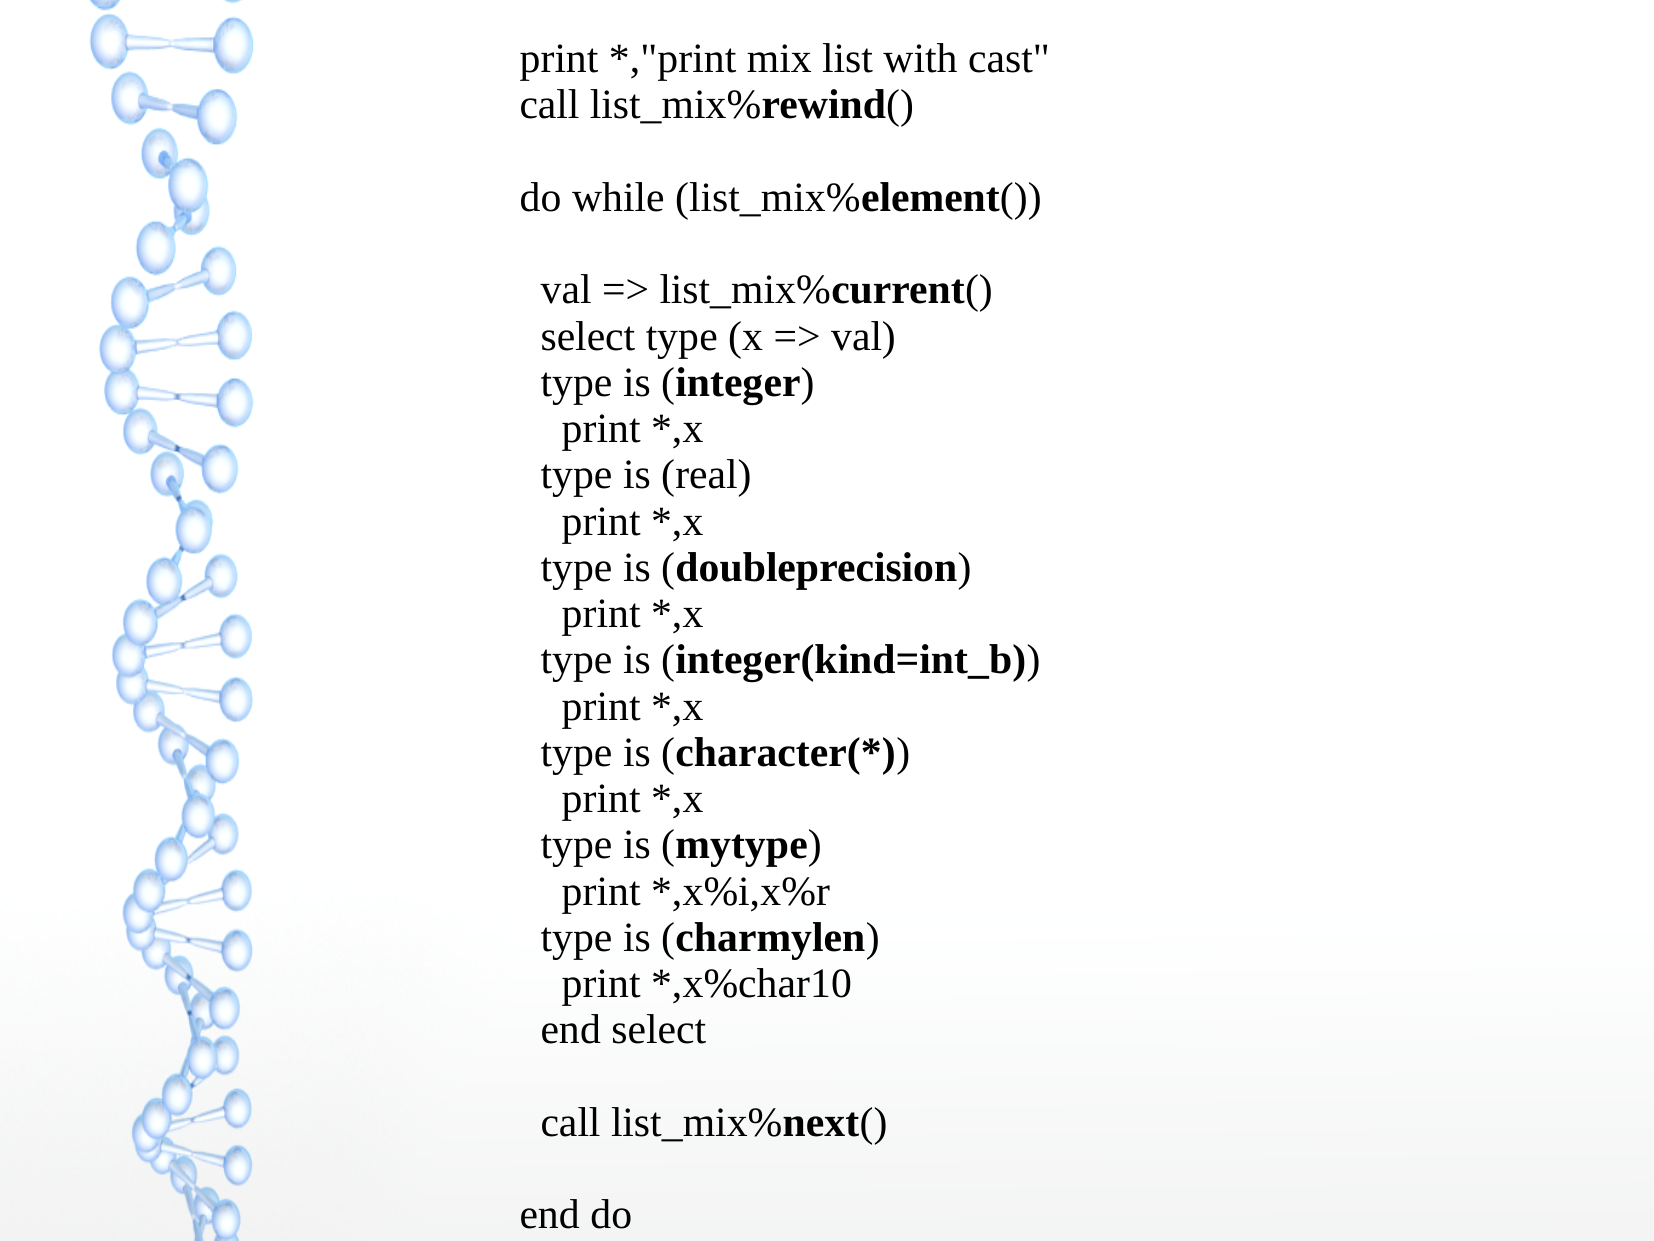

# print *,"print mix list with cast"
call list_mix%rewind()
do while (list_mix%element())
 val => list_mix%current()
 select type (x => val)
 type is (integer)
 print *,x
 type is (real)
 print *,x
 type is (doubleprecision)
 print *,x
 type is (integer(kind=int_b))
 print *,x
 type is (character(*))
 print *,x
 type is (mytype)
 print *,x%i,x%r
 type is (charmylen)
 print *,x%char10
 end select
 call list_mix%next()
end do